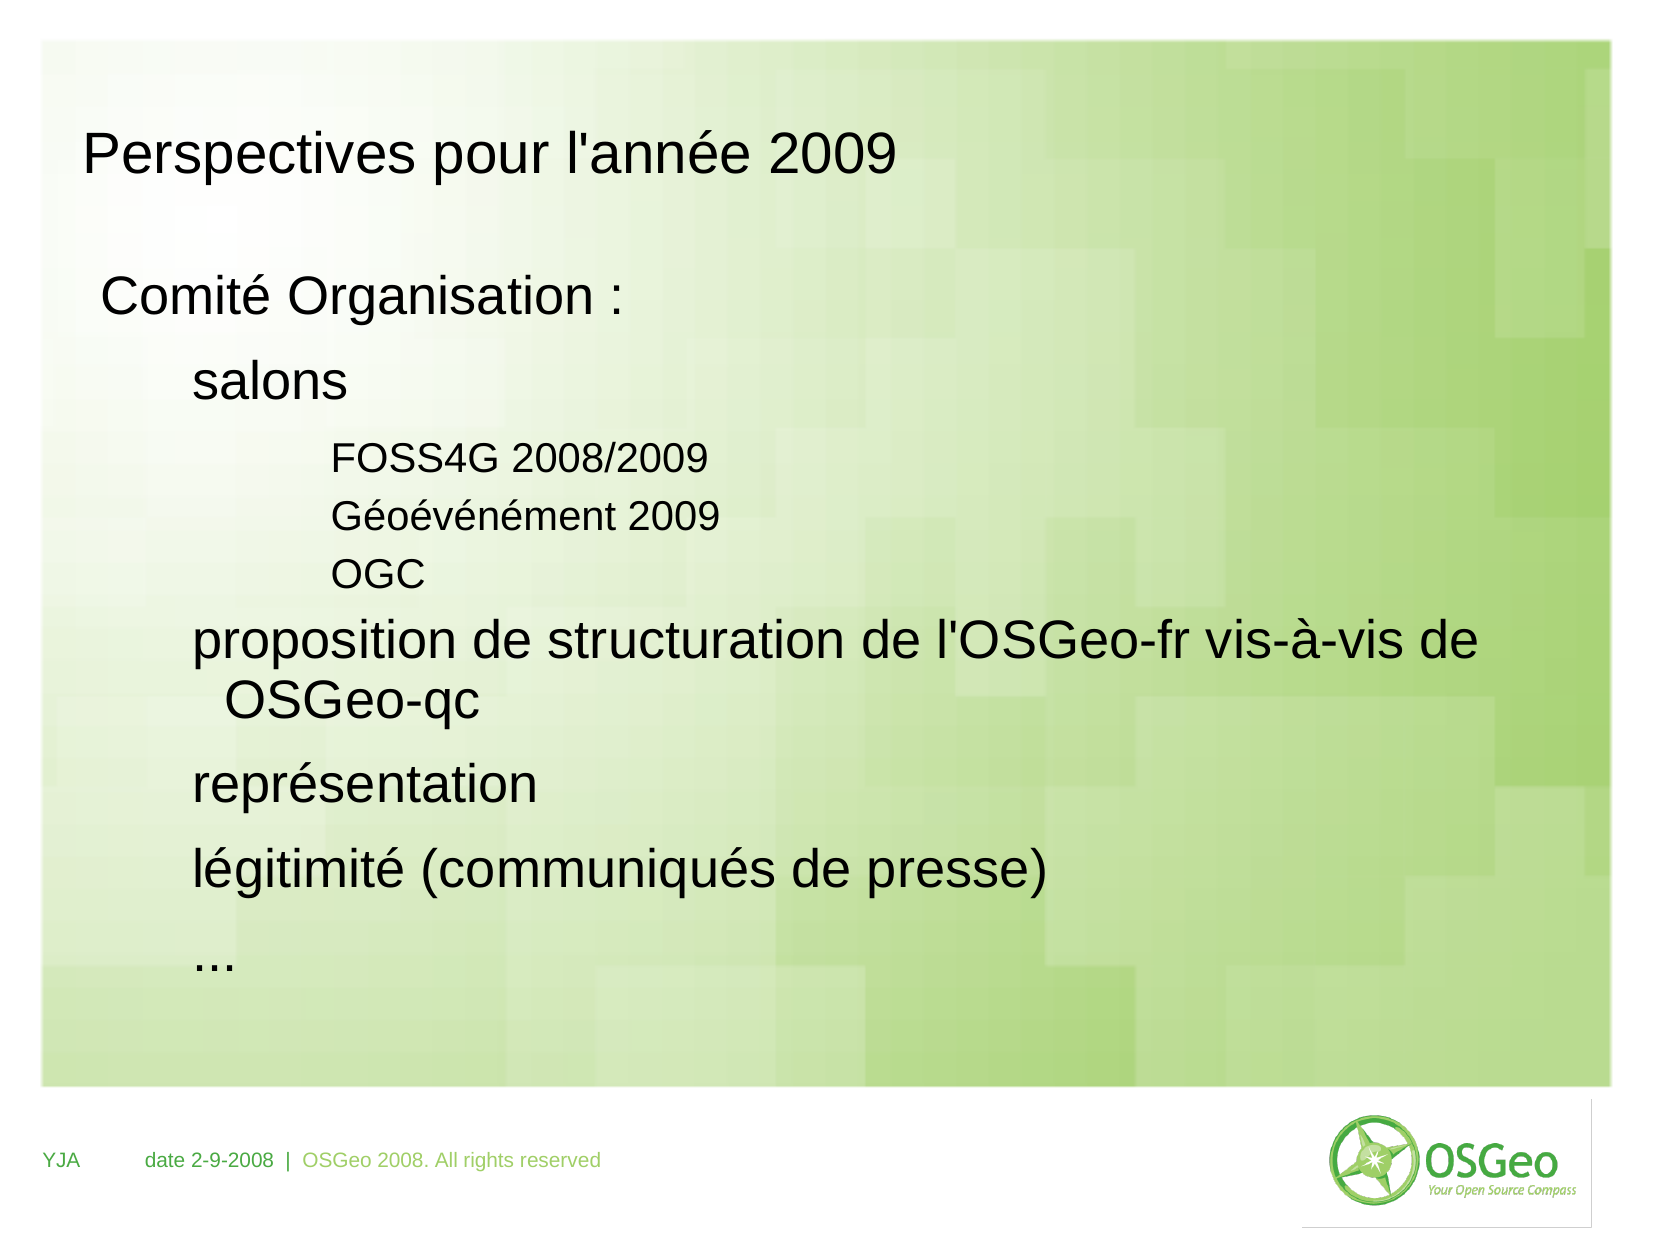

# Perspectives pour l'année 2009
Comité Organisation :
 salons
FOSS4G 2008/2009
Géoévénément 2009
OGC
 proposition de structuration de l'OSGeo-fr vis-à-vis de OSGeo-qc
 représentation
 légitimité (communiqués de presse)
 ...